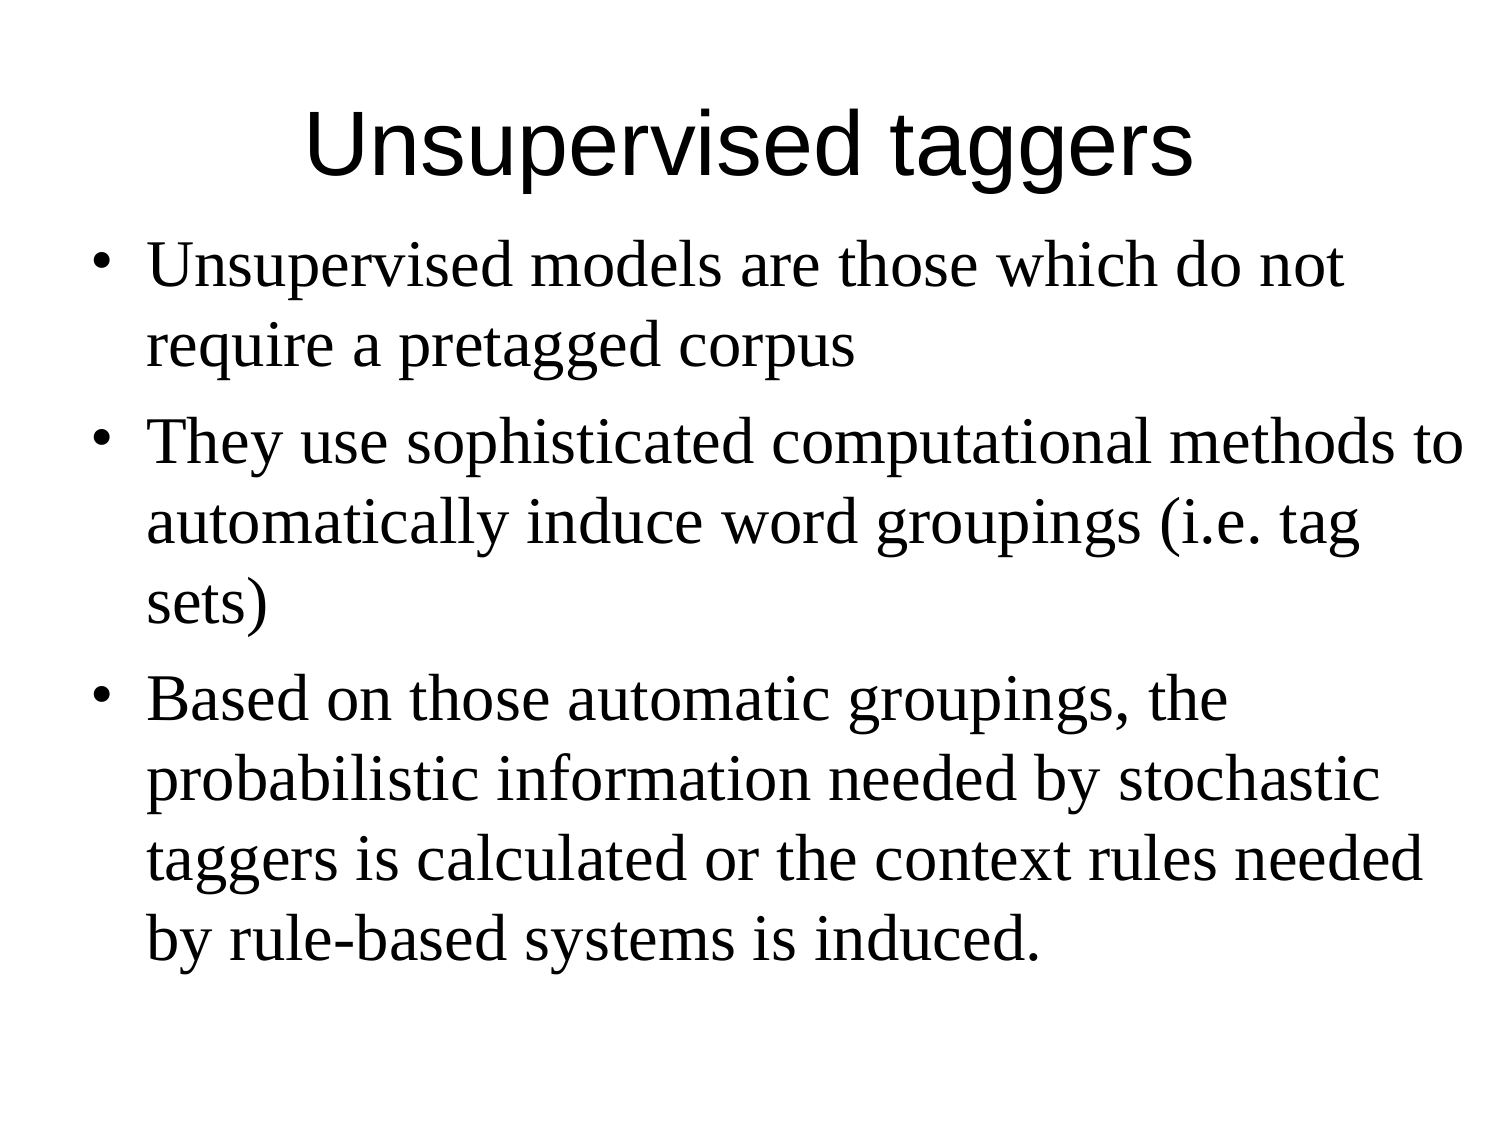

# Unsupervised taggers
Unsupervised models are those which do not require a pretagged corpus
They use sophisticated computational methods to automatically induce word groupings (i.e. tag sets)
Based on those automatic groupings, the probabilistic information needed by stochastic taggers is calculated or the context rules needed by rule-based systems is induced.